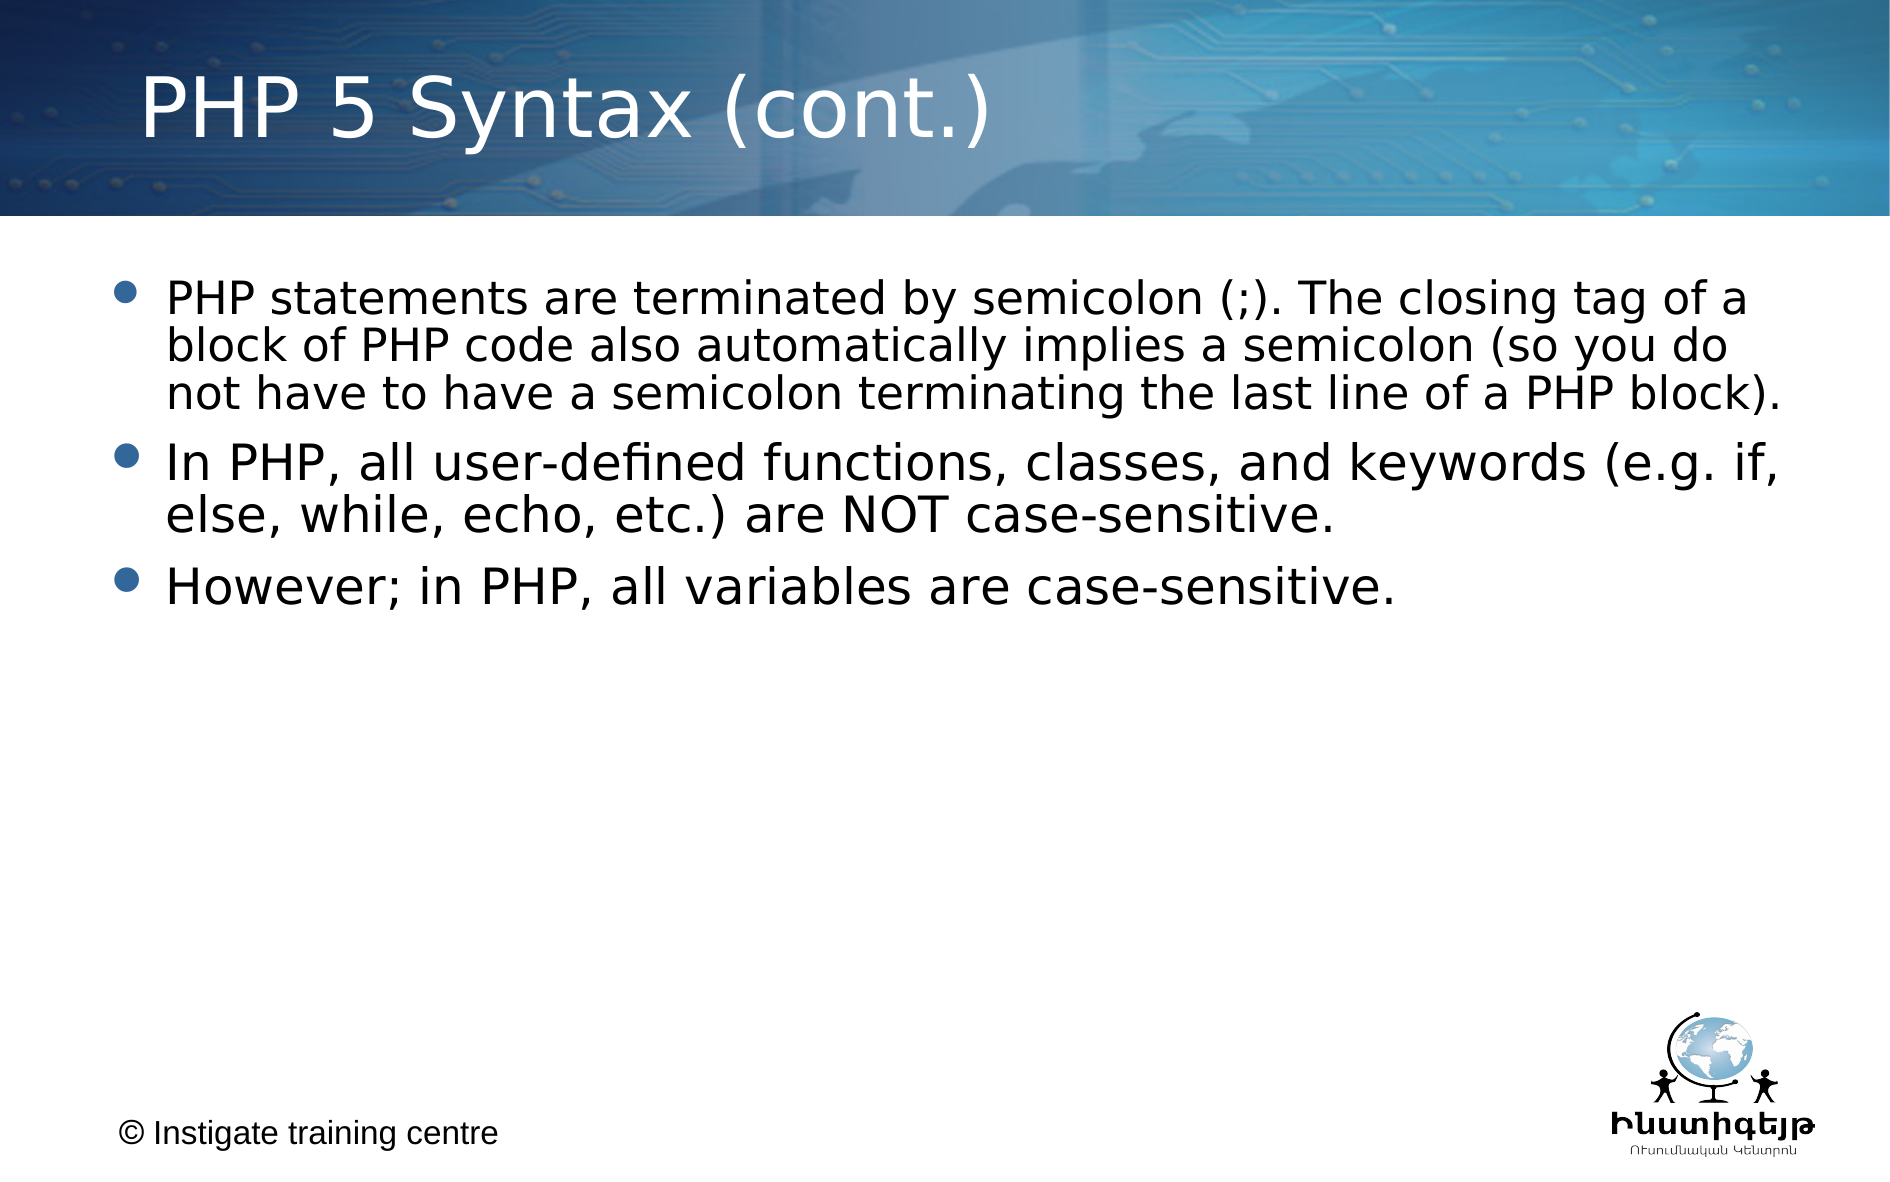

PHP 5 Syntax (cont.)
# PHP statements are terminated by semicolon (;). The closing tag of a block of PHP code also automatically implies a semicolon (so you do not have to have a semicolon terminating the last line of a PHP block).
In PHP, all user-defined functions, classes, and keywords (e.g. if, else, while, echo, etc.) are NOT case-sensitive.
However; in PHP, all variables are case-sensitive.